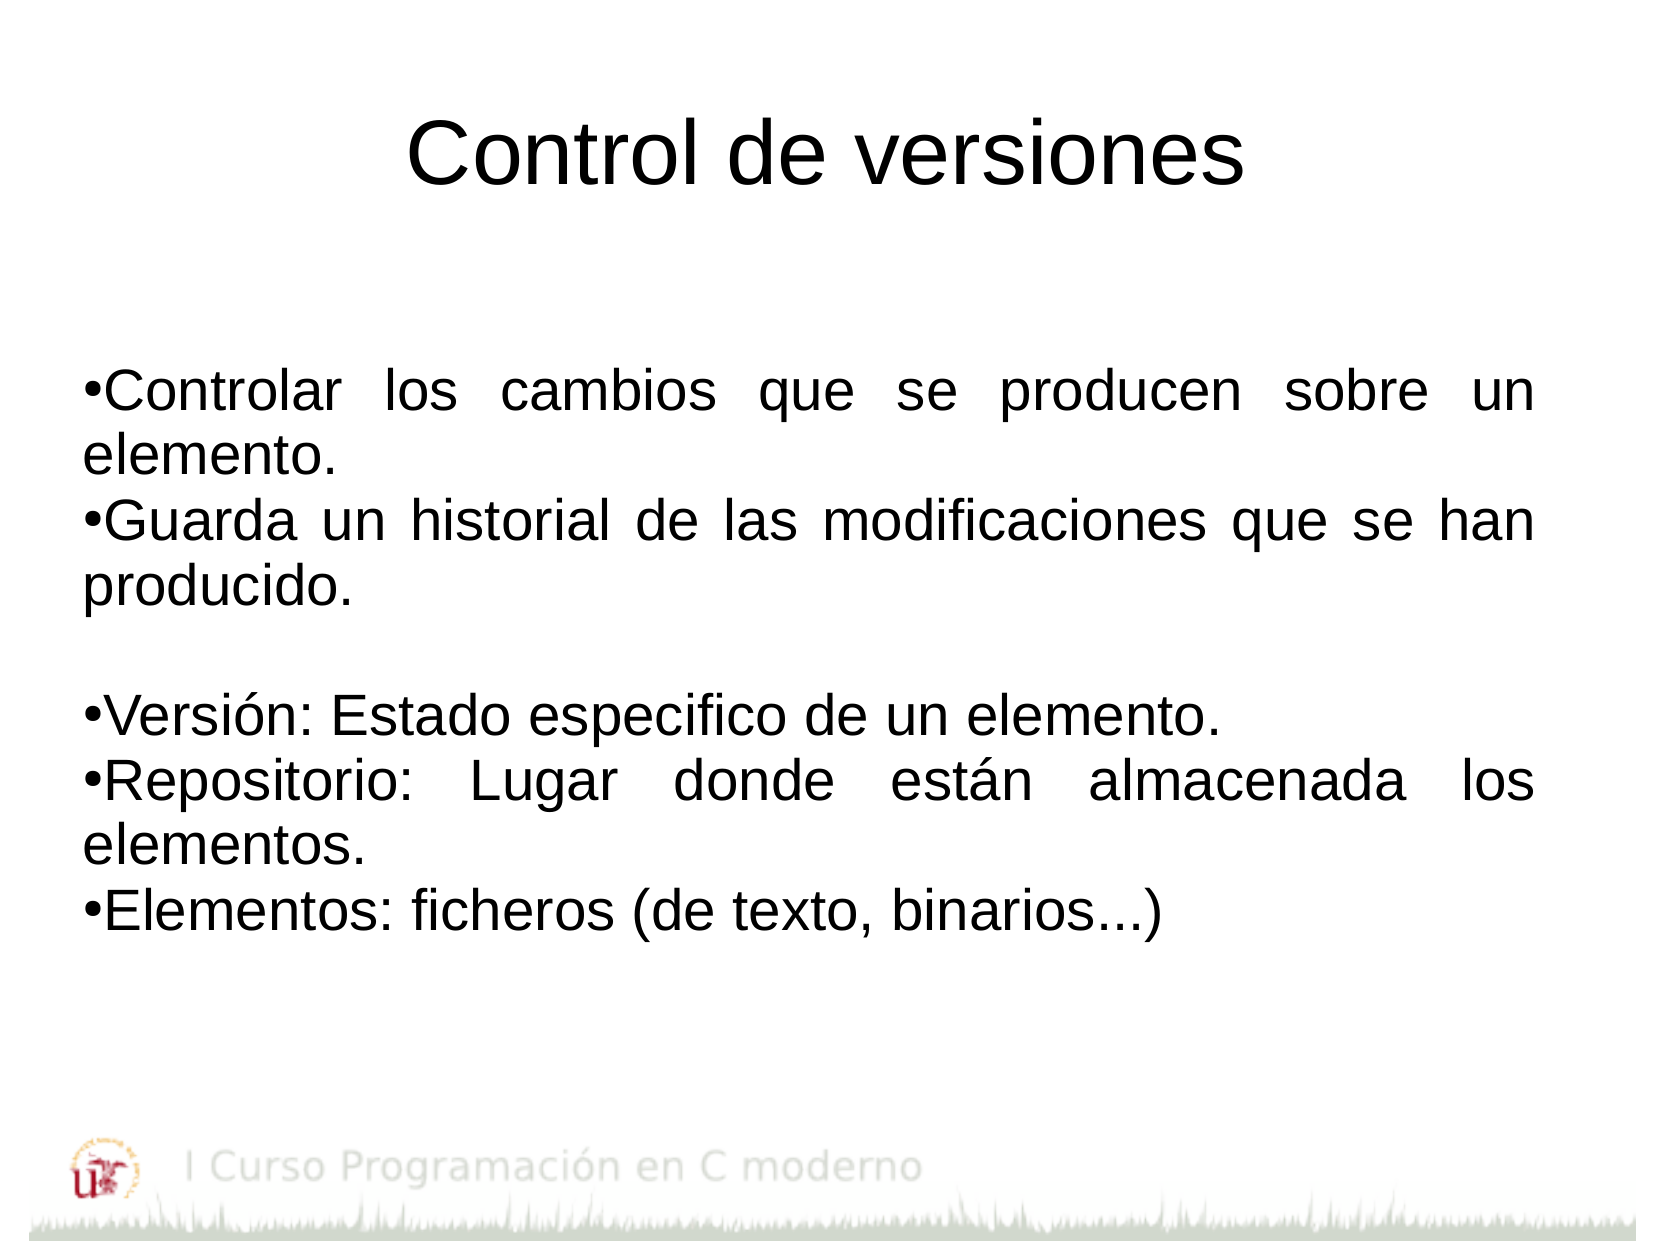

# Control de versiones
Controlar los cambios que se producen sobre un elemento.
Guarda un historial de las modificaciones que se han producido.
Versión: Estado especifico de un elemento.
Repositorio: Lugar donde están almacenada los elementos.
Elementos: ficheros (de texto, binarios...)